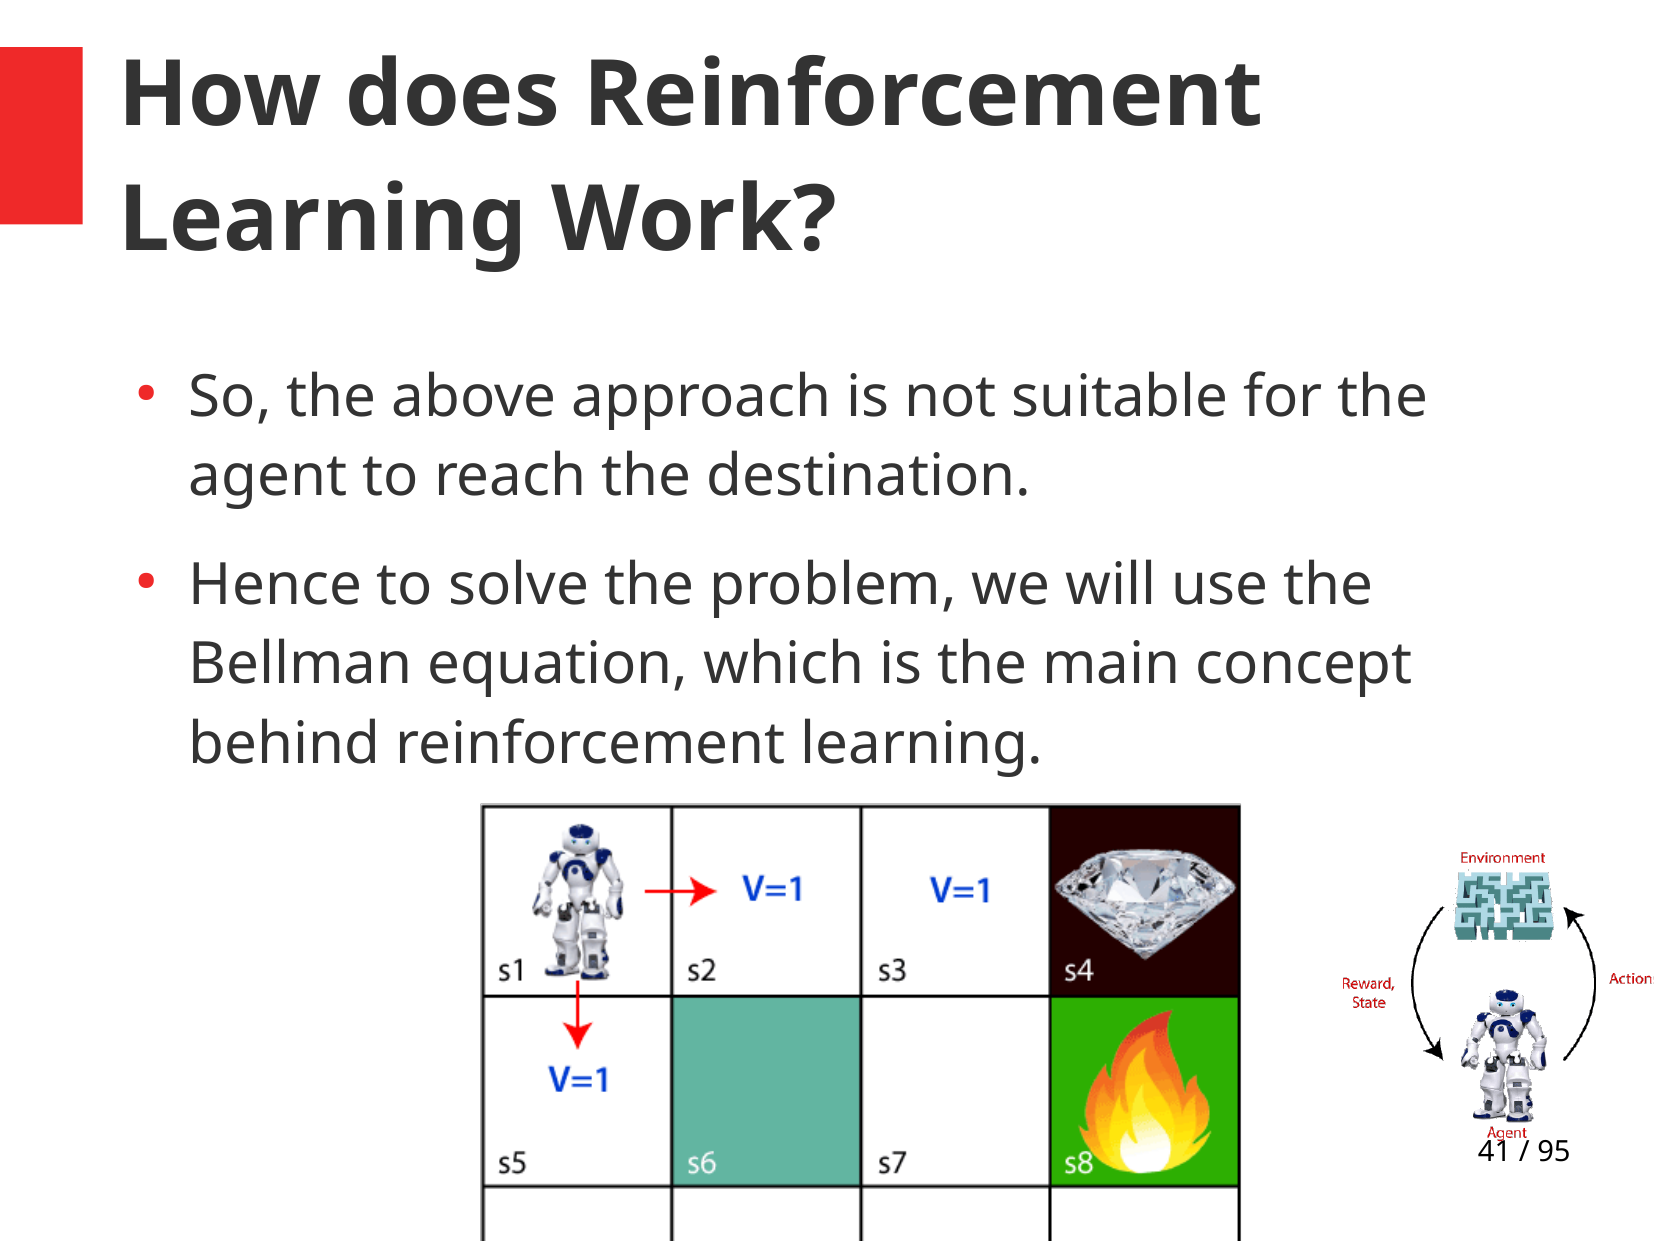

# How does Reinforcement Learning Work?
So, the above approach is not suitable for the agent to reach the destination.
Hence to solve the problem, we will use the Bellman equation, which is the main concept behind reinforcement learning.
41